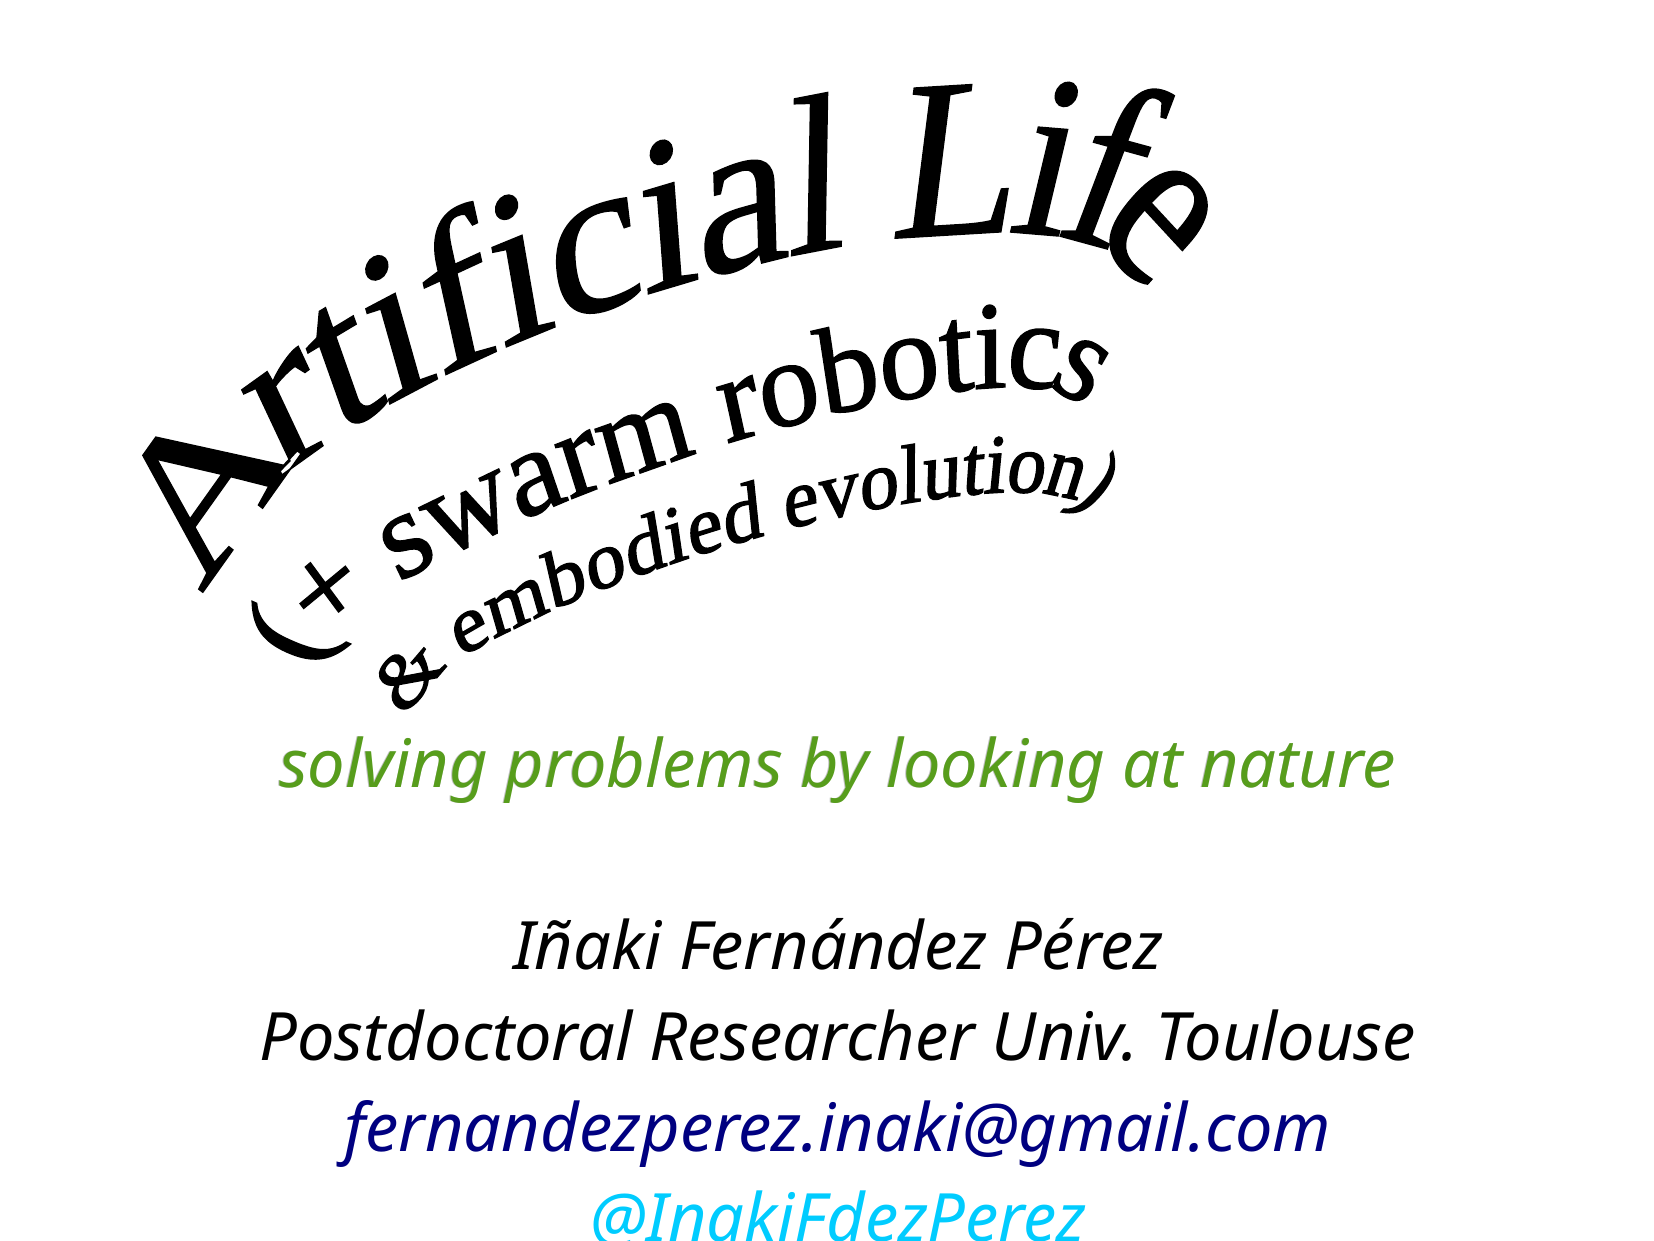

Artificial Life
(+ swarm robotics
 & embodied evolution)
# solving problems by looking at nature
Iñaki Fernández Pérez
Postdoctoral Researcher Univ. Toulouse
fernandezperez.inaki@gmail.com @InakiFdezPerez